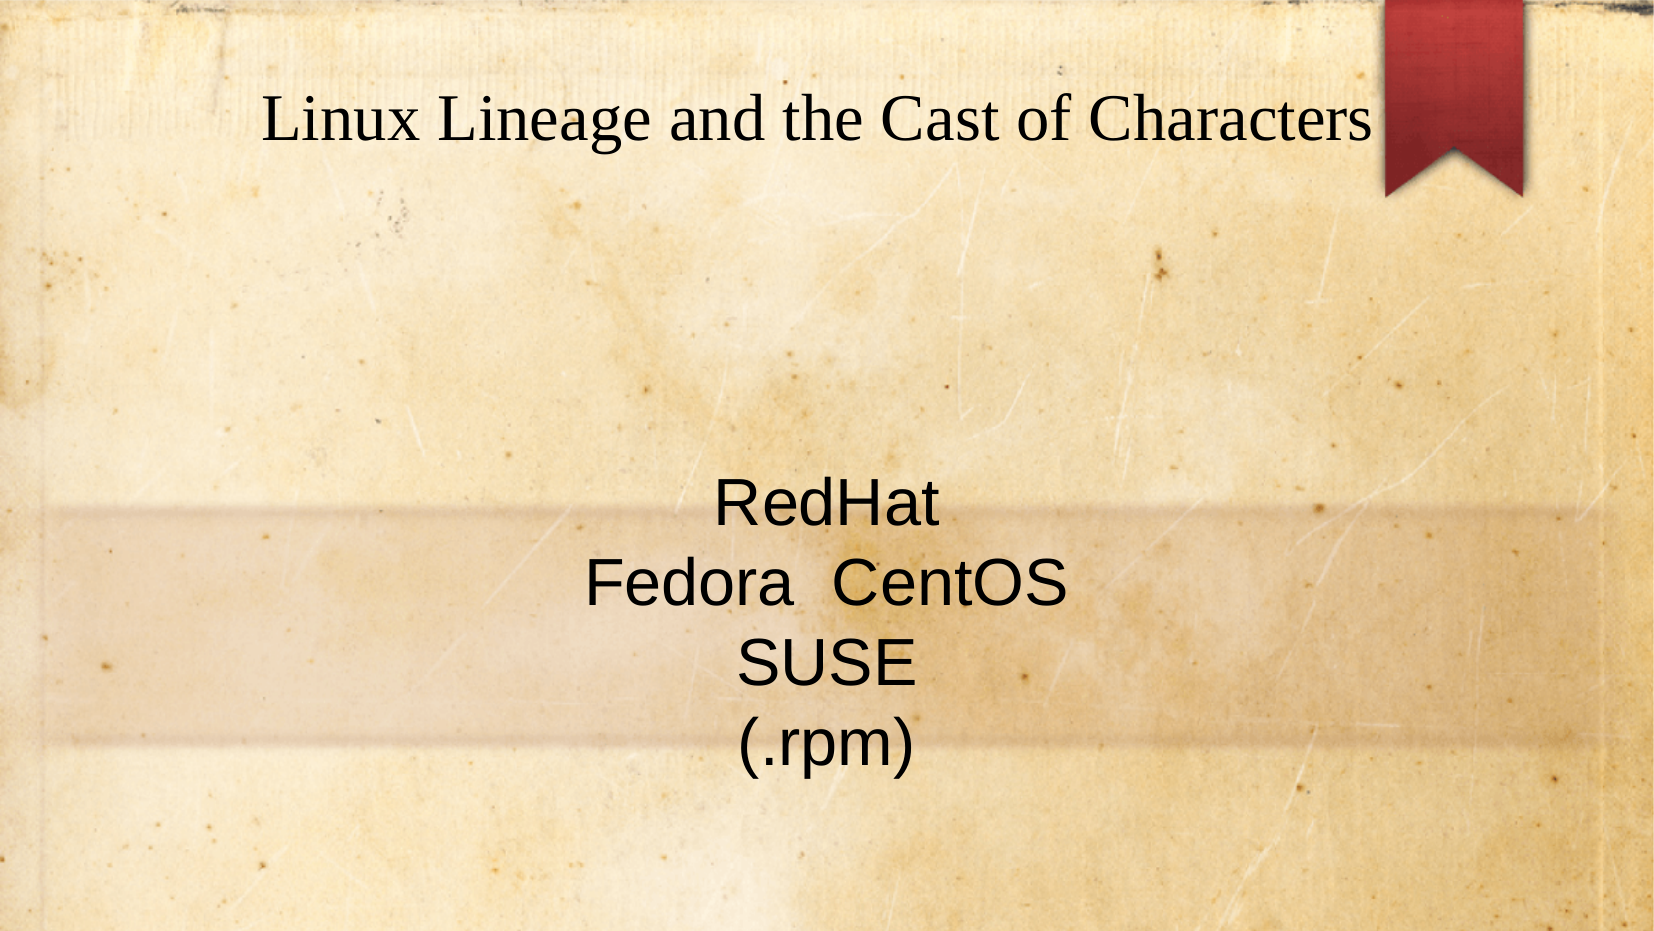

Linux Lineage and the Cast of Characters
RedHat
Fedora CentOS
SUSE
(.rpm)
CS-334 Spring 2015													Page of